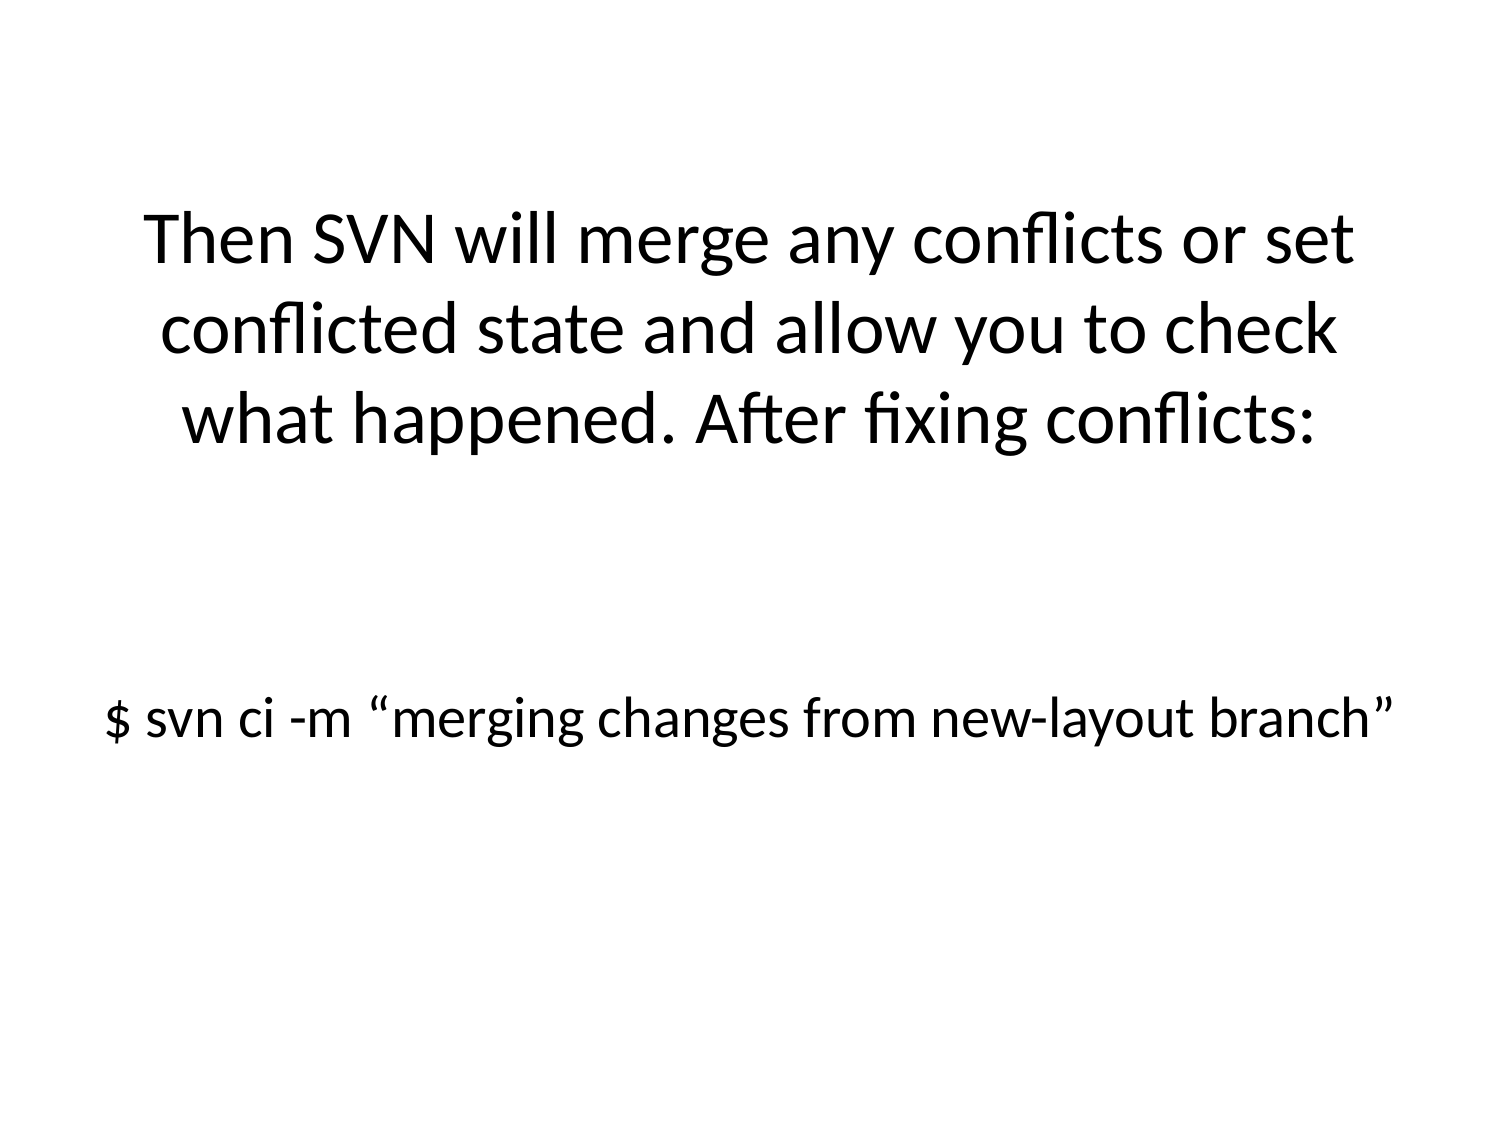

# Then SVN will merge any conflicts or set conflicted state and allow you to check what happened. After fixing conflicts: $ svn ci -m “merging changes from new-layout branch”